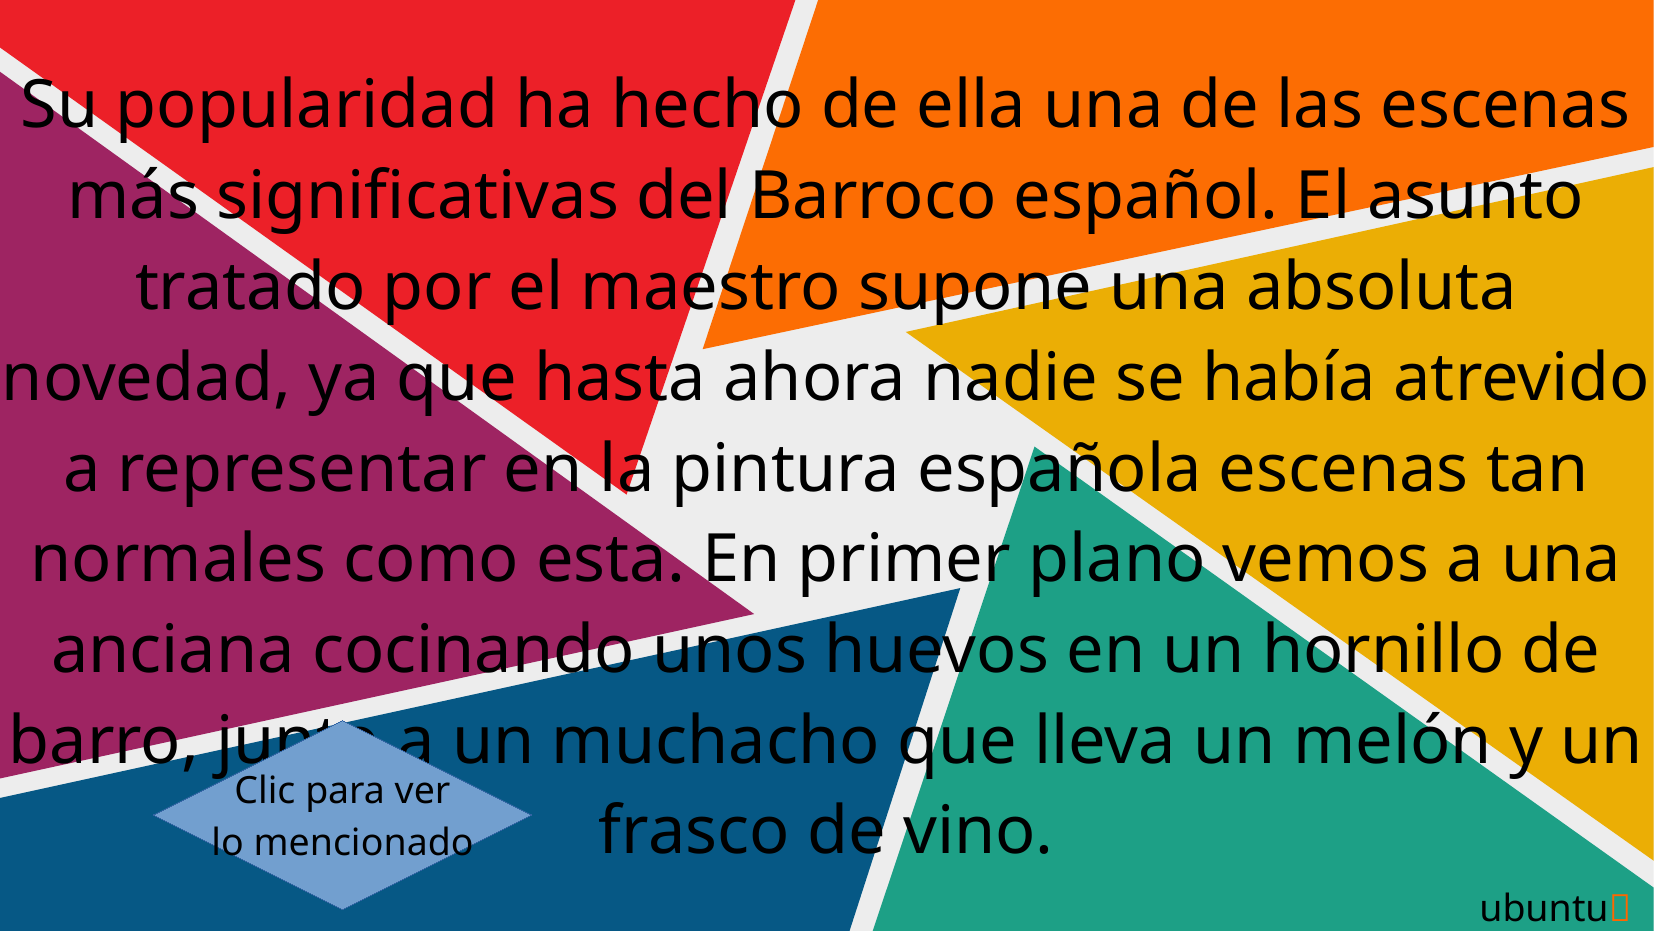

Su popularidad ha hecho de ella una de las escenas más significativas del Barroco español. El asunto tratado por el maestro supone una absoluta novedad, ya que hasta ahora nadie se había atrevido a representar en la pintura española escenas tan normales como esta. En primer plano vemos a una anciana cocinando unos huevos en un hornillo de barro, junto a un muchacho que lleva un melón y un frasco de vino.
#
Clic para ver
lo mencionado
ubuntu